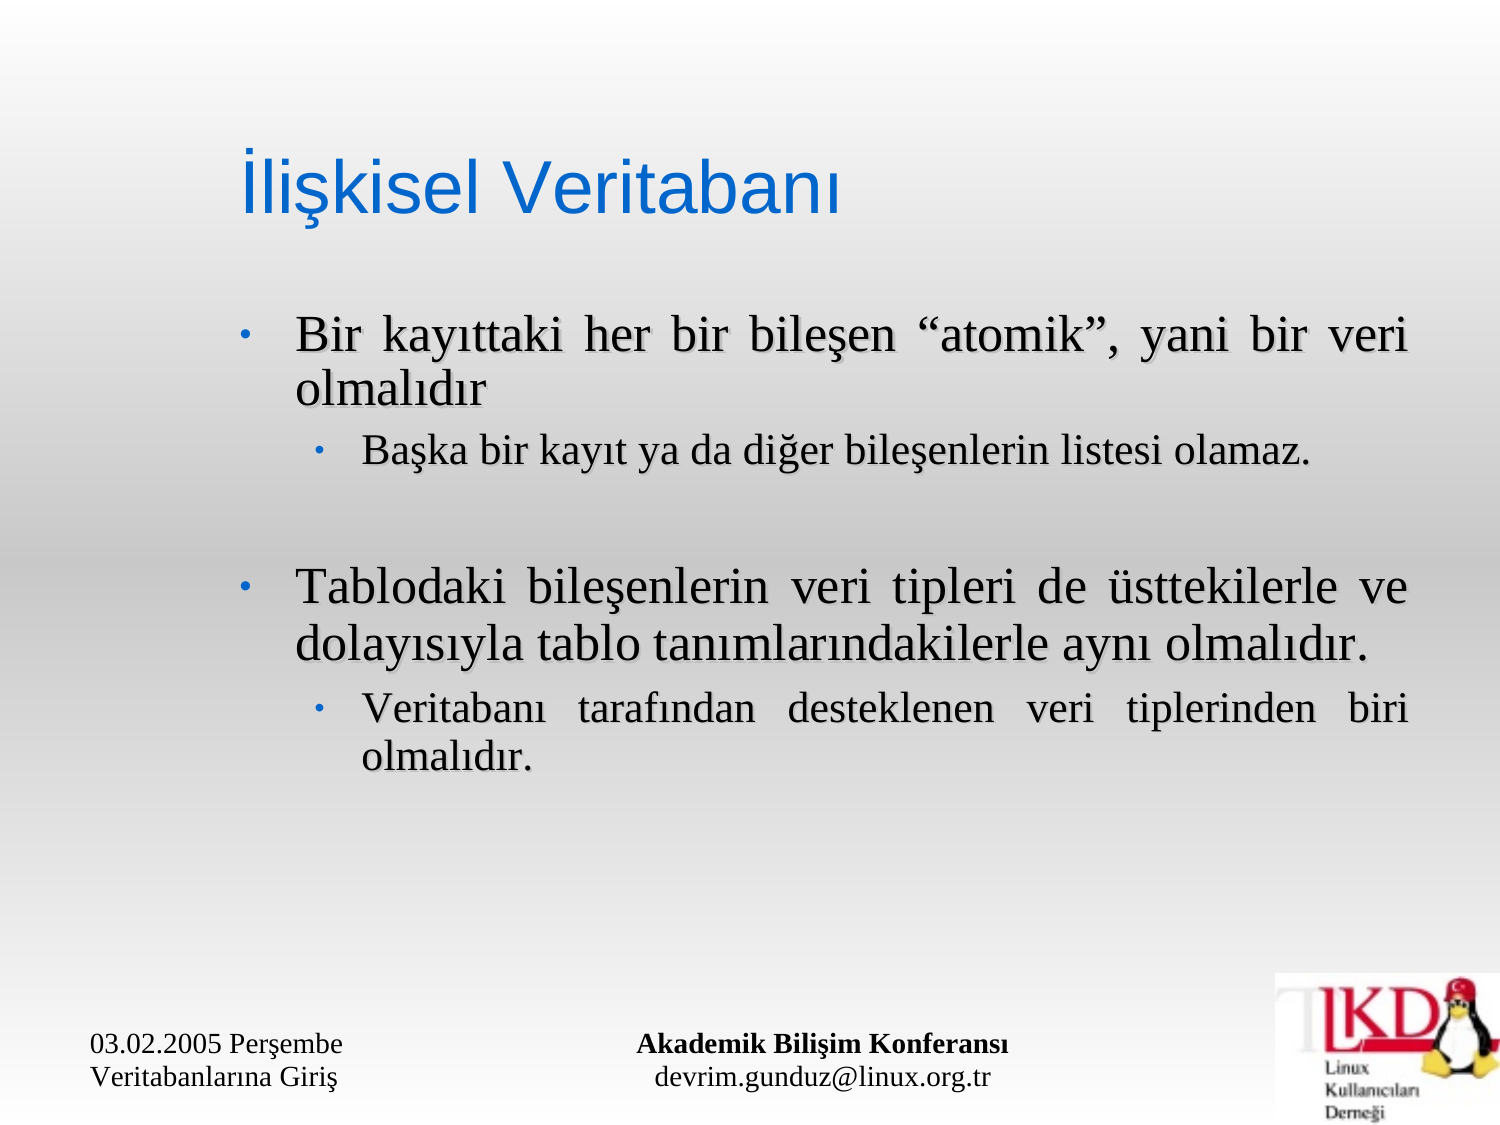

# İlişkisel Veritabanı
Bir kayıttaki her bir bileşen “atomik”, yani bir veri olmalıdır
Başka bir kayıt ya da diğer bileşenlerin listesi olamaz.
Tablodaki bileşenlerin veri tipleri de üsttekilerle ve dolayısıyla tablo tanımlarındakilerle aynı olmalıdır.
Veritabanı tarafından desteklenen veri tiplerinden biri olmalıdır.